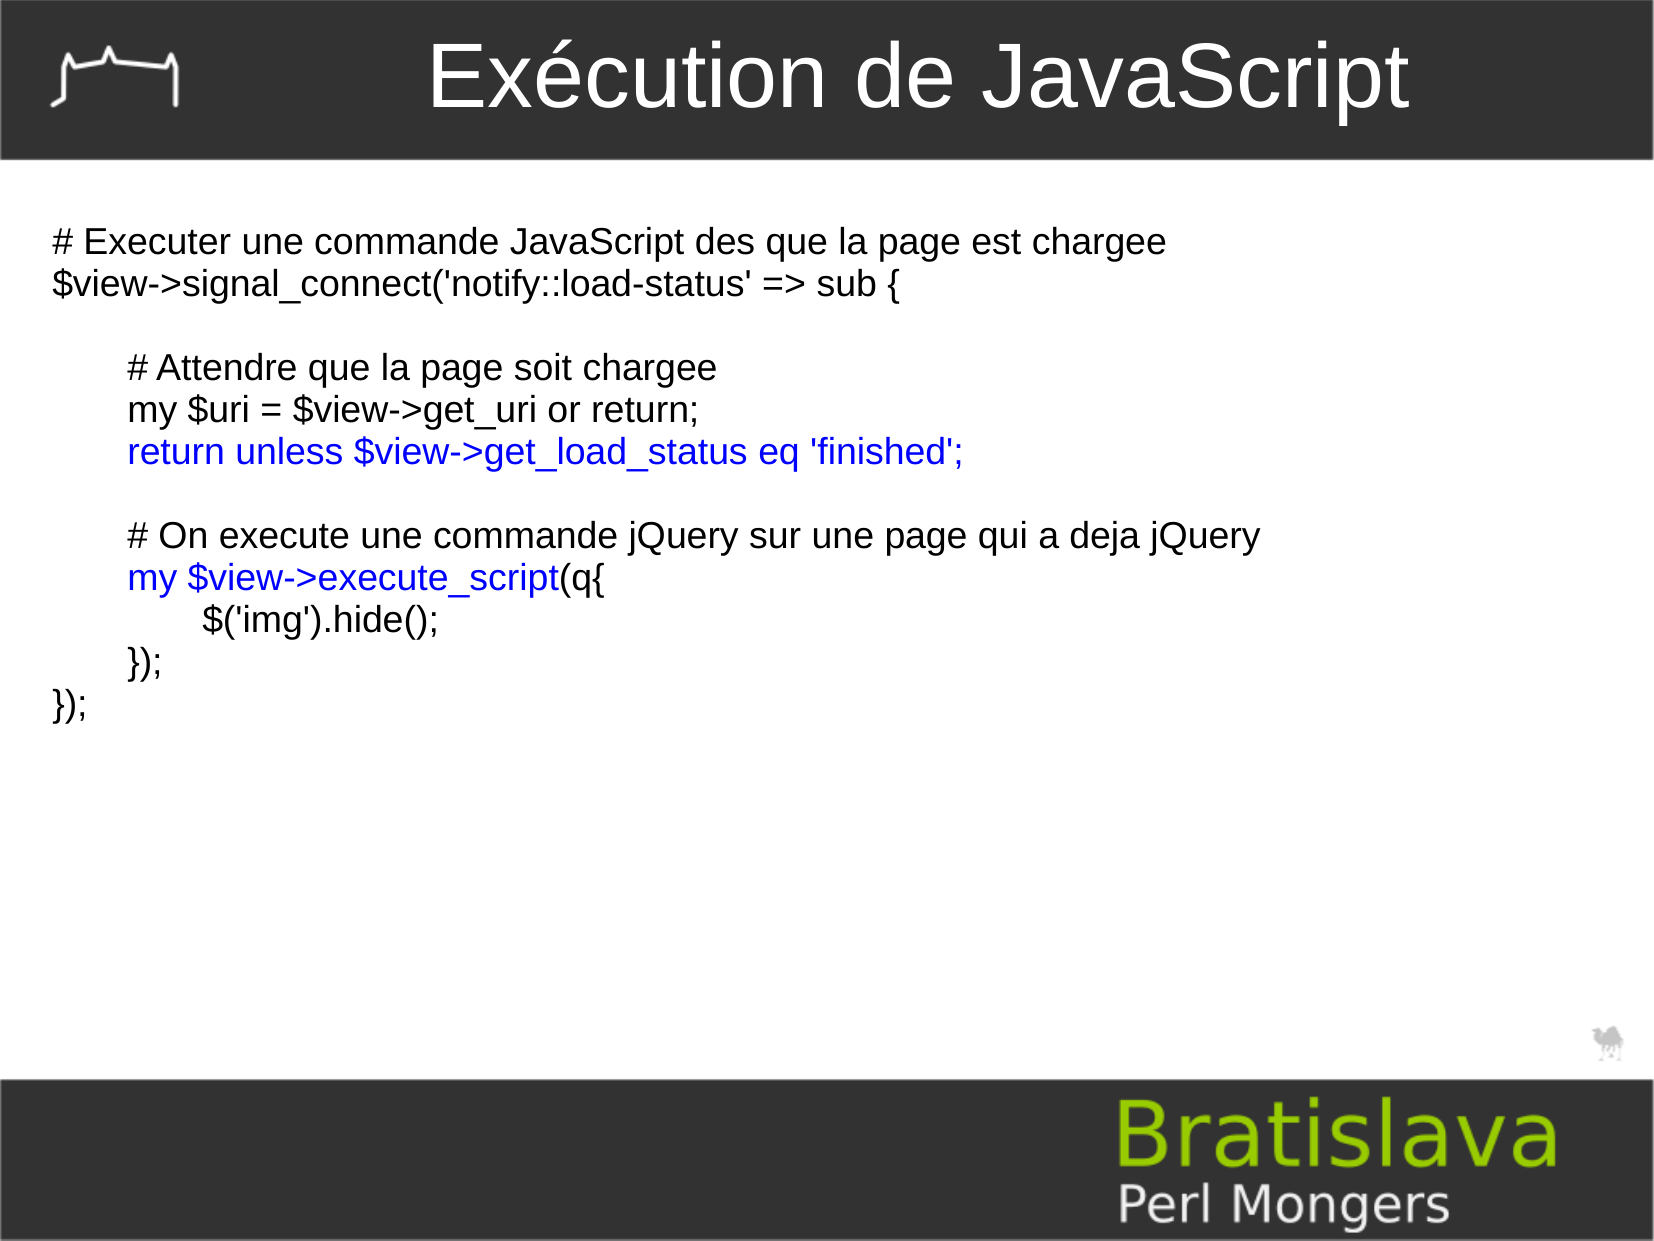

# Exécution de JavaScript
# Executer une commande JavaScript des que la page est chargee
$view->signal_connect('notify::load-status' => sub {
	# Attendre que la page soit chargee
	my $uri = $view->get_uri or return;
	return unless $view->get_load_status eq 'finished';
	# On execute une commande jQuery sur une page qui a deja jQuery
	my $view->execute_script(q{
		$('img').hide();
	});
});